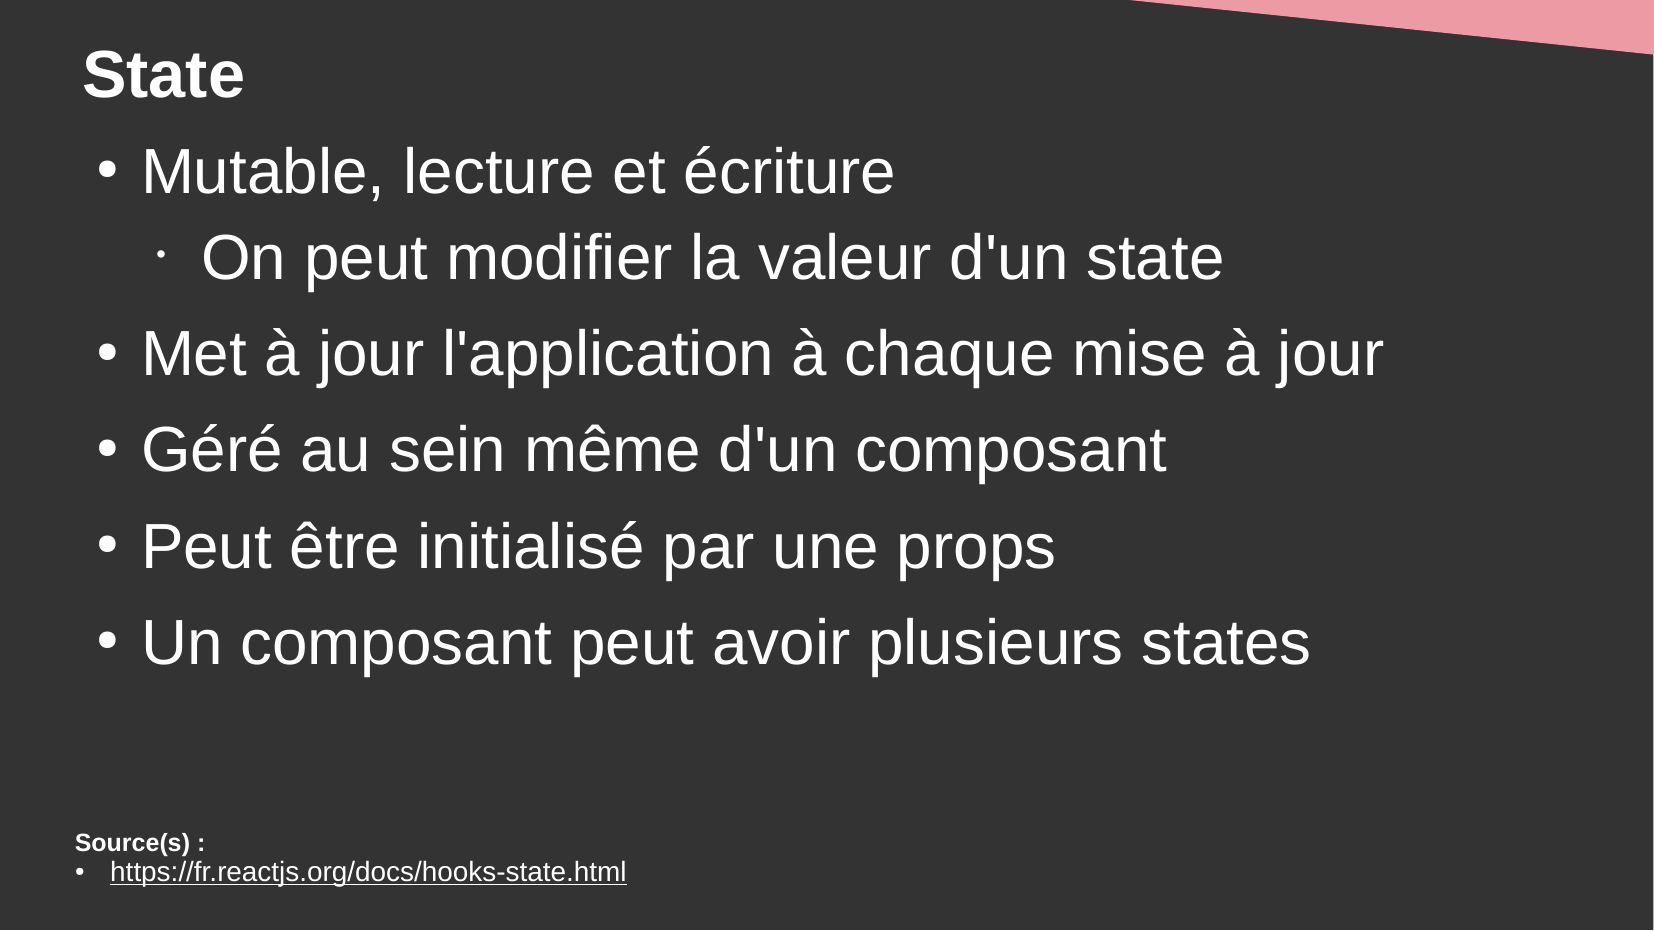

# State
Mutable, lecture et écriture
On peut modifier la valeur d'un state
Met à jour l'application à chaque mise à jour
Géré au sein même d'un composant
Peut être initialisé par une props
Un composant peut avoir plusieurs states
Source(s) :
https://fr.reactjs.org/docs/hooks-state.html